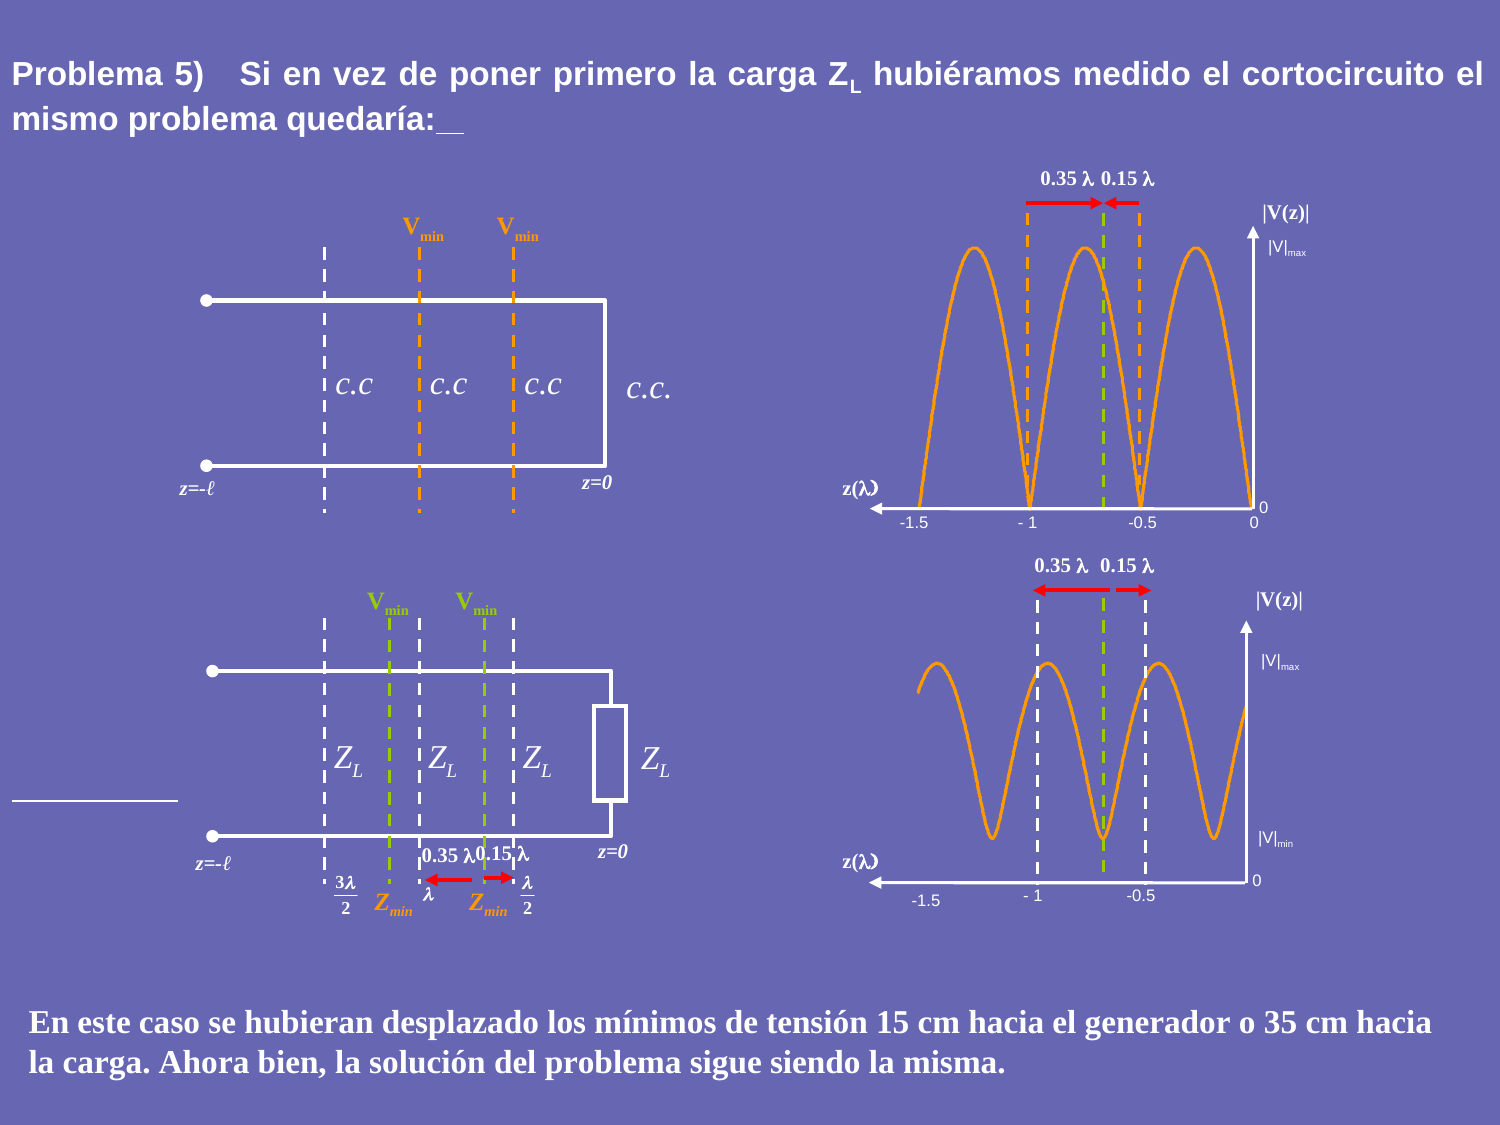

Problema 5) Si en vez de poner primero la carga ZL hubiéramos medido el cortocircuito el mismo problema quedaría:
0.35 
0.15 
0.35 
0.15 
0.15 
0.35 
En este caso se hubieran desplazado los mínimos de tensión 15 cm hacia el generador o 35 cm hacia
la carga. Ahora bien, la solución del problema sigue siendo la misma.
|V(z)|
|V|max
z(
0
-1.5
- 1
-0.5
0
Vmin
Vmin
c.c
c.c
c.c
c.c.
z=0
z=-ℓ
Vmin
Vmin
Zmin
Zmin
ZL
ZL
ZL
ZL
z=0
z=-ℓ
|V(z)|
z(
- 1
-0.5
-1.5
|V|max
|V|min
0